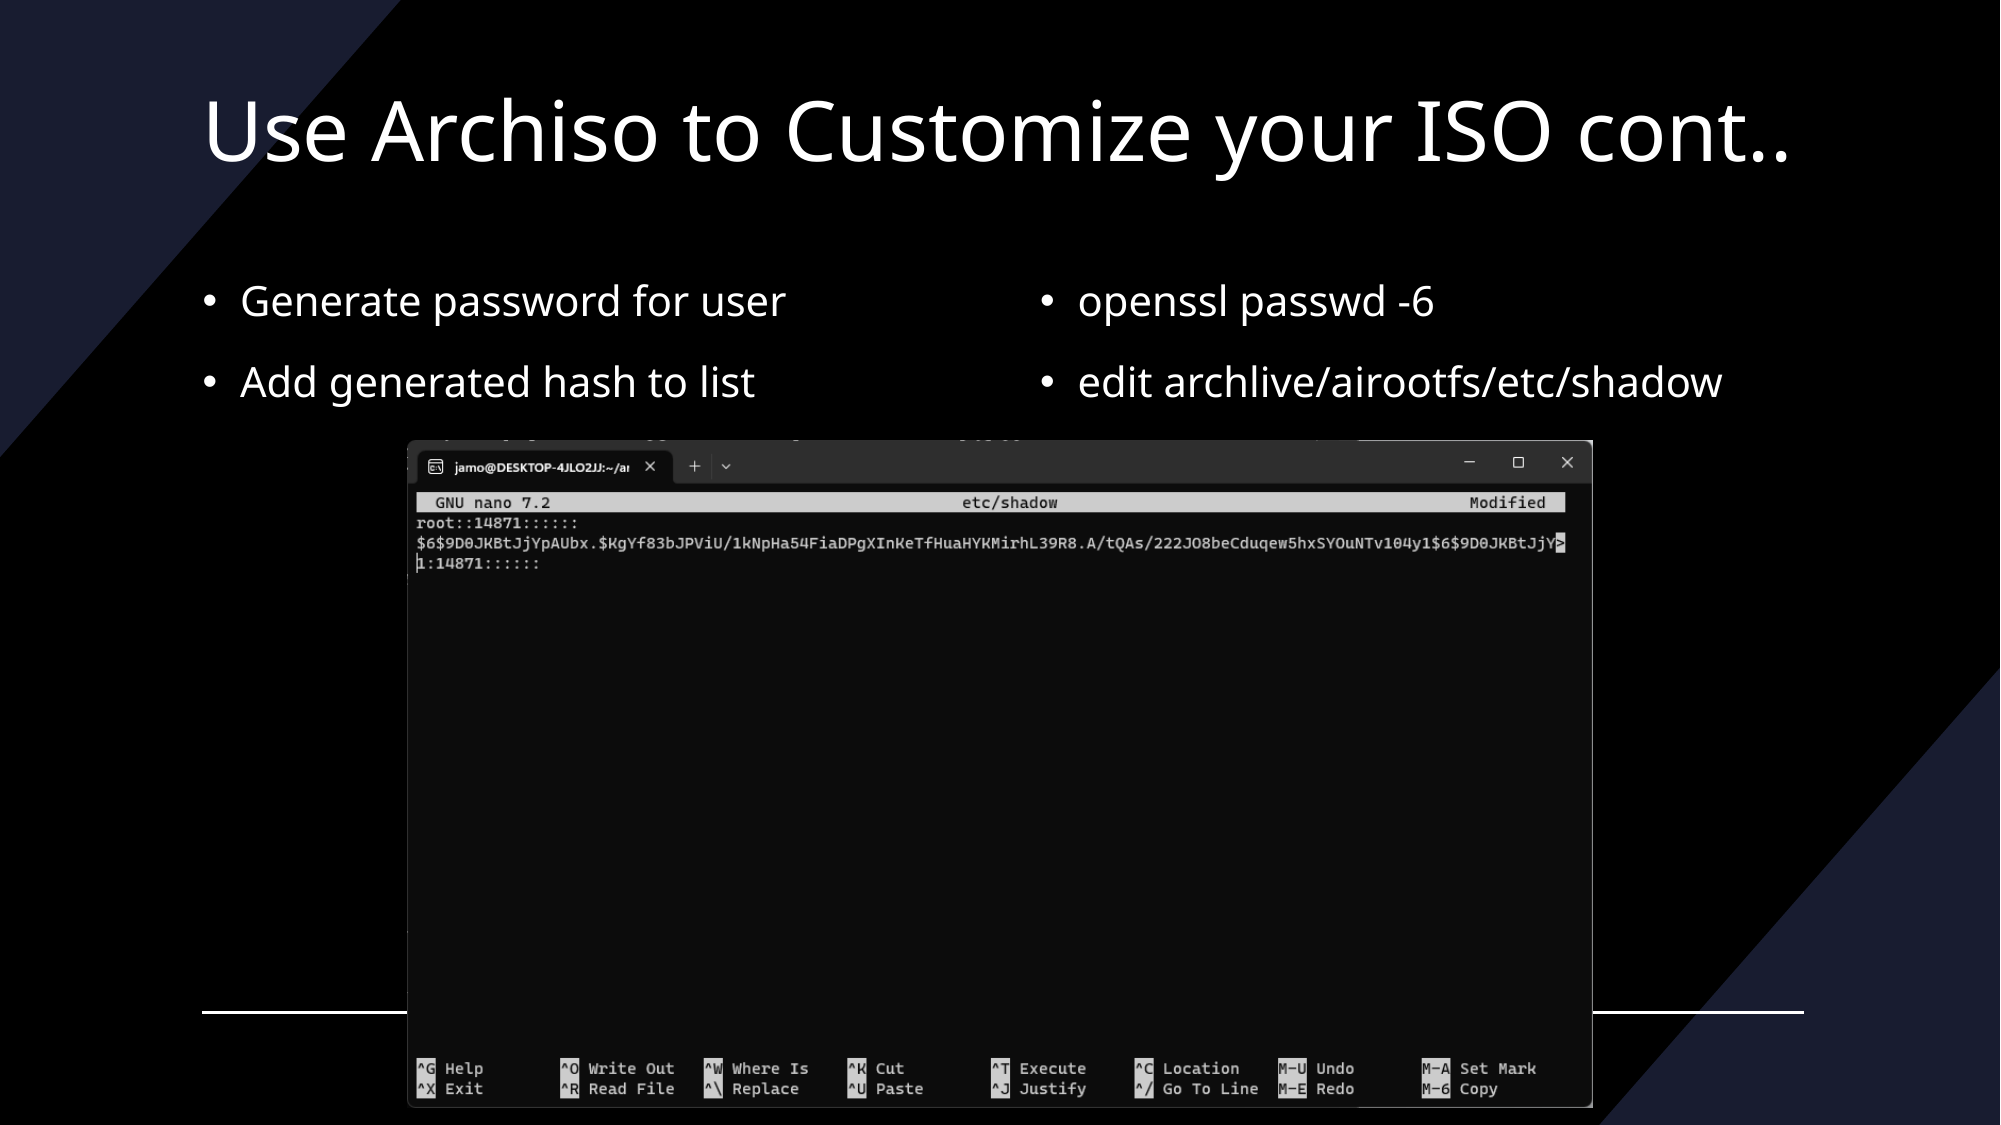

# Use Archiso to Customize your ISO cont..
Generate password for user
Add generated hash to list
openssl passwd -6
edit archlive/airootfs/etc/shadow